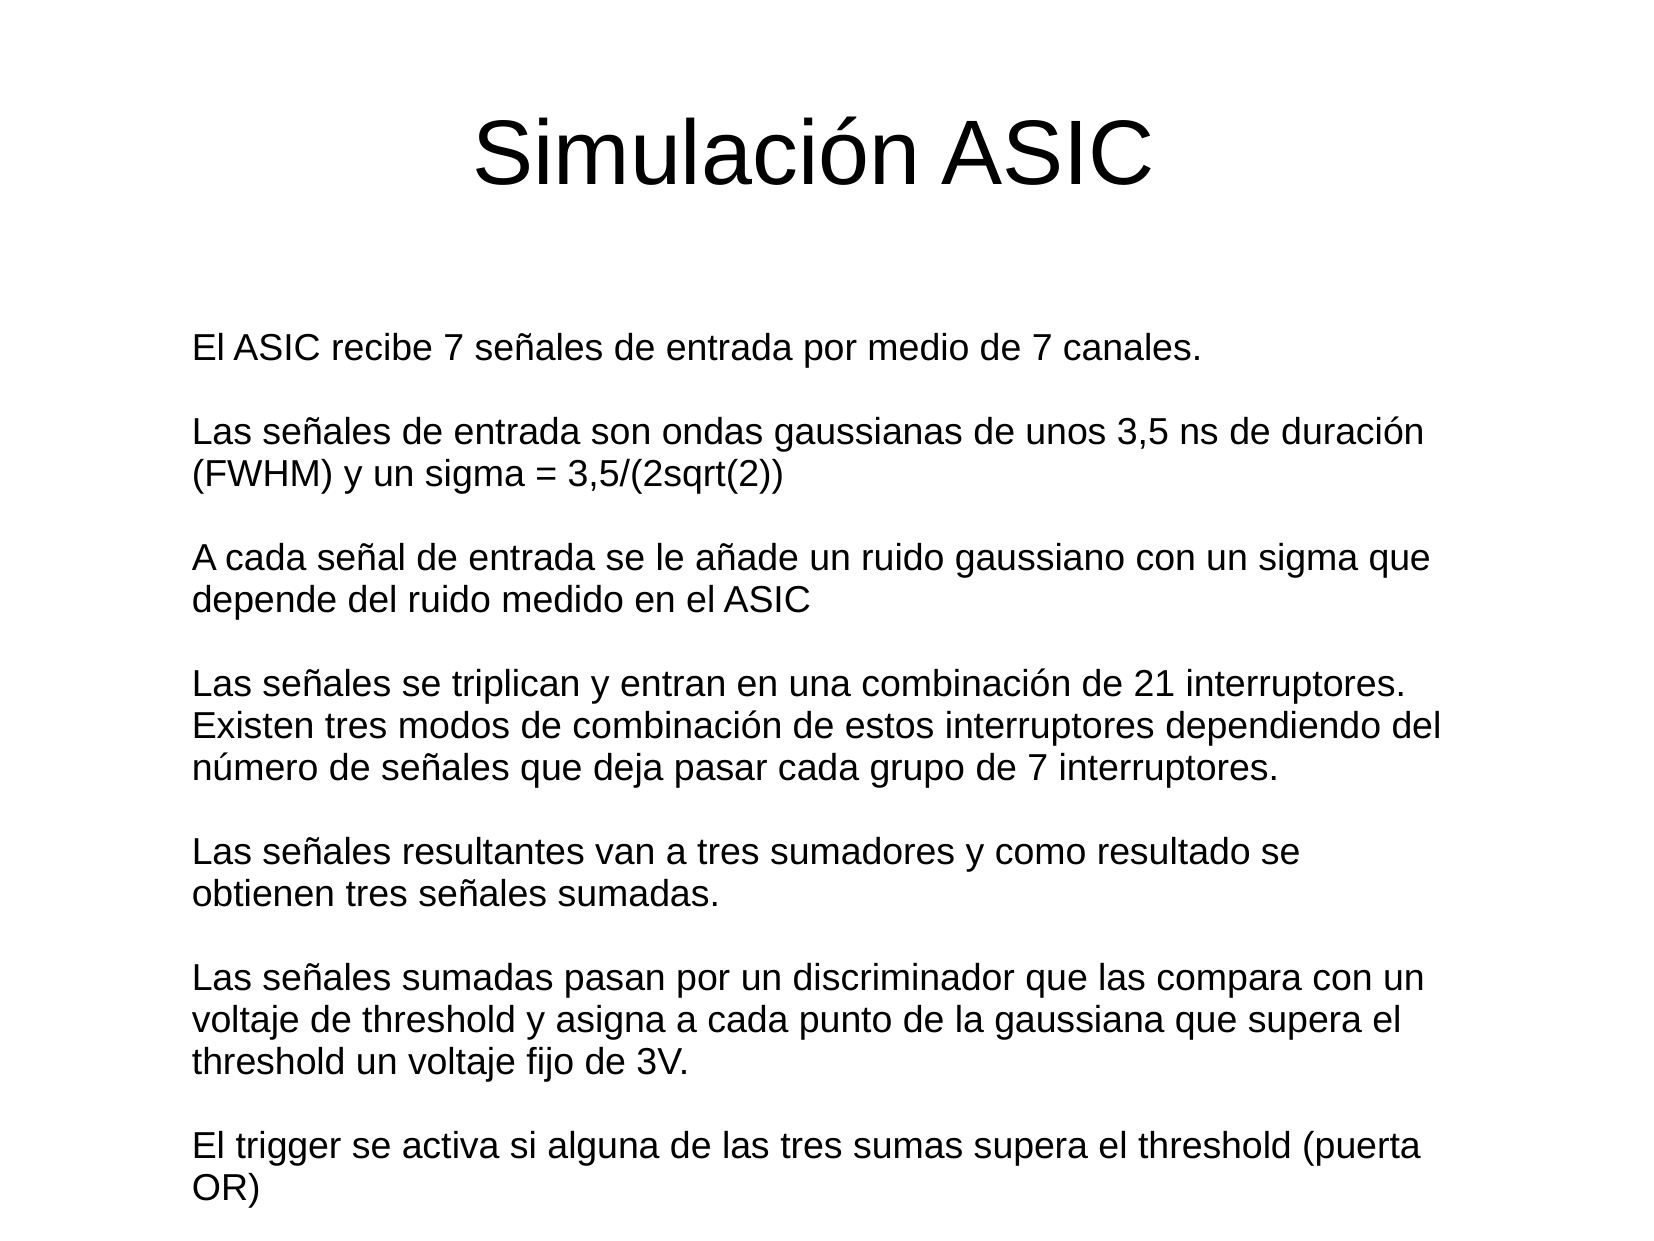

# Simulación ASIC
El ASIC recibe 7 señales de entrada por medio de 7 canales.
Las señales de entrada son ondas gaussianas de unos 3,5 ns de duración (FWHM) y un sigma = 3,5/(2sqrt(2))
A cada señal de entrada se le añade un ruido gaussiano con un sigma que depende del ruido medido en el ASIC
Las señales se triplican y entran en una combinación de 21 interruptores.
Existen tres modos de combinación de estos interruptores dependiendo del número de señales que deja pasar cada grupo de 7 interruptores.
Las señales resultantes van a tres sumadores y como resultado se obtienen tres señales sumadas.
Las señales sumadas pasan por un discriminador que las compara con un voltaje de threshold y asigna a cada punto de la gaussiana que supera el threshold un voltaje fijo de 3V.
El trigger se activa si alguna de las tres sumas supera el threshold (puerta OR)